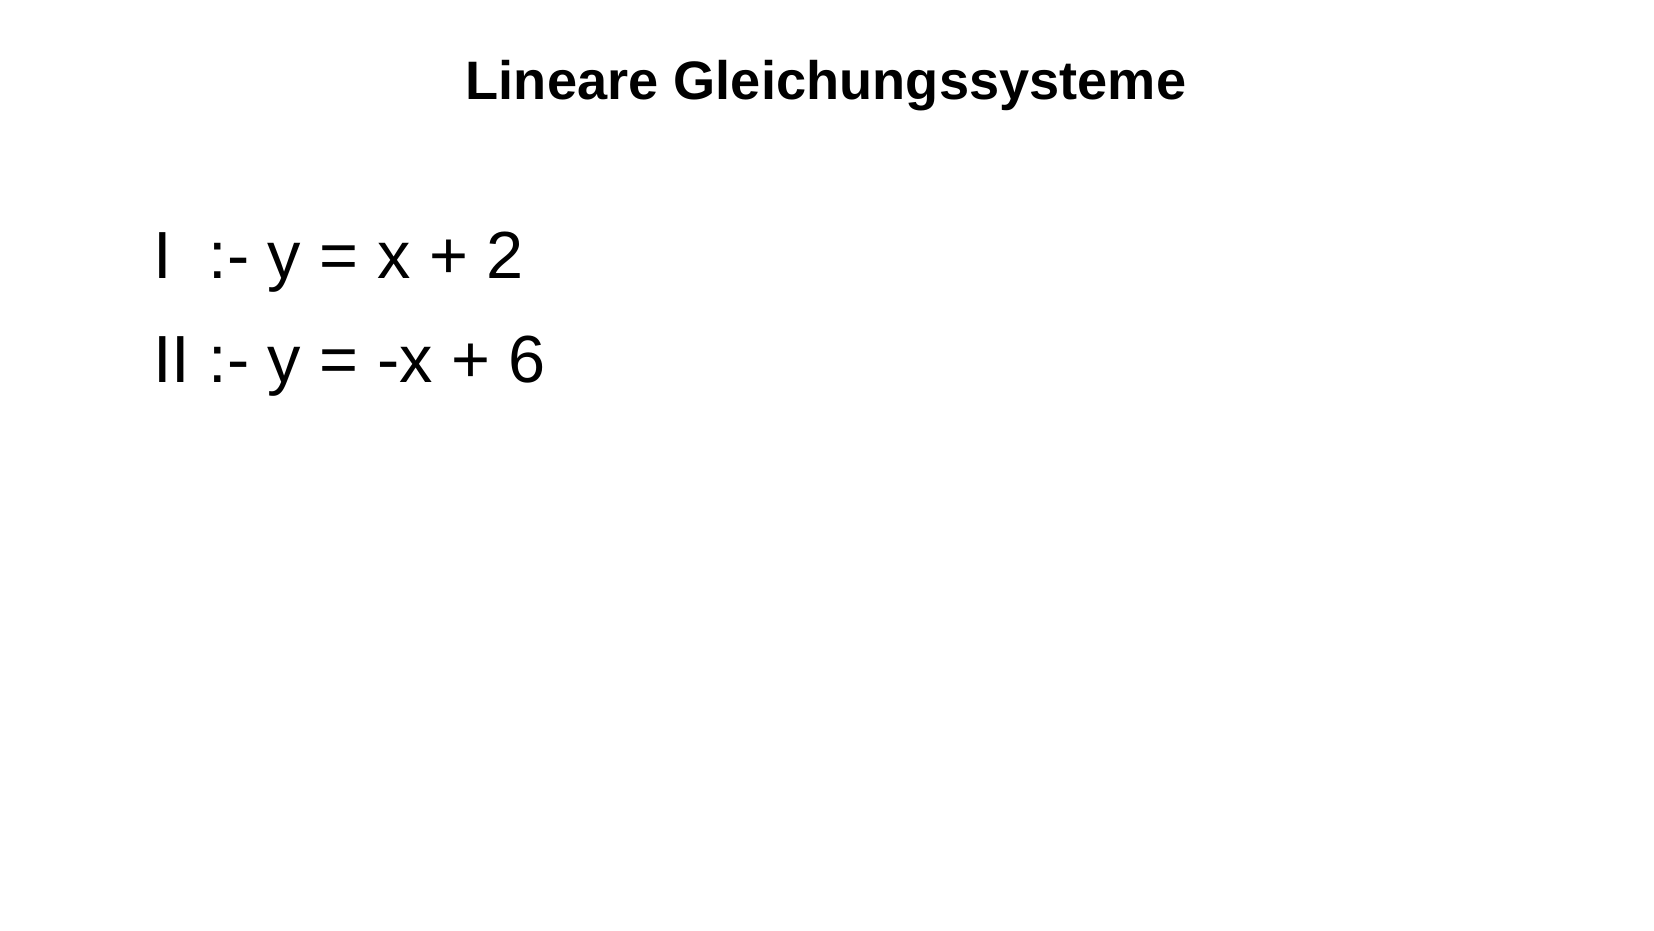

# Lineare Gleichungssysteme
I :- y = x + 2
II :- y = -x + 6